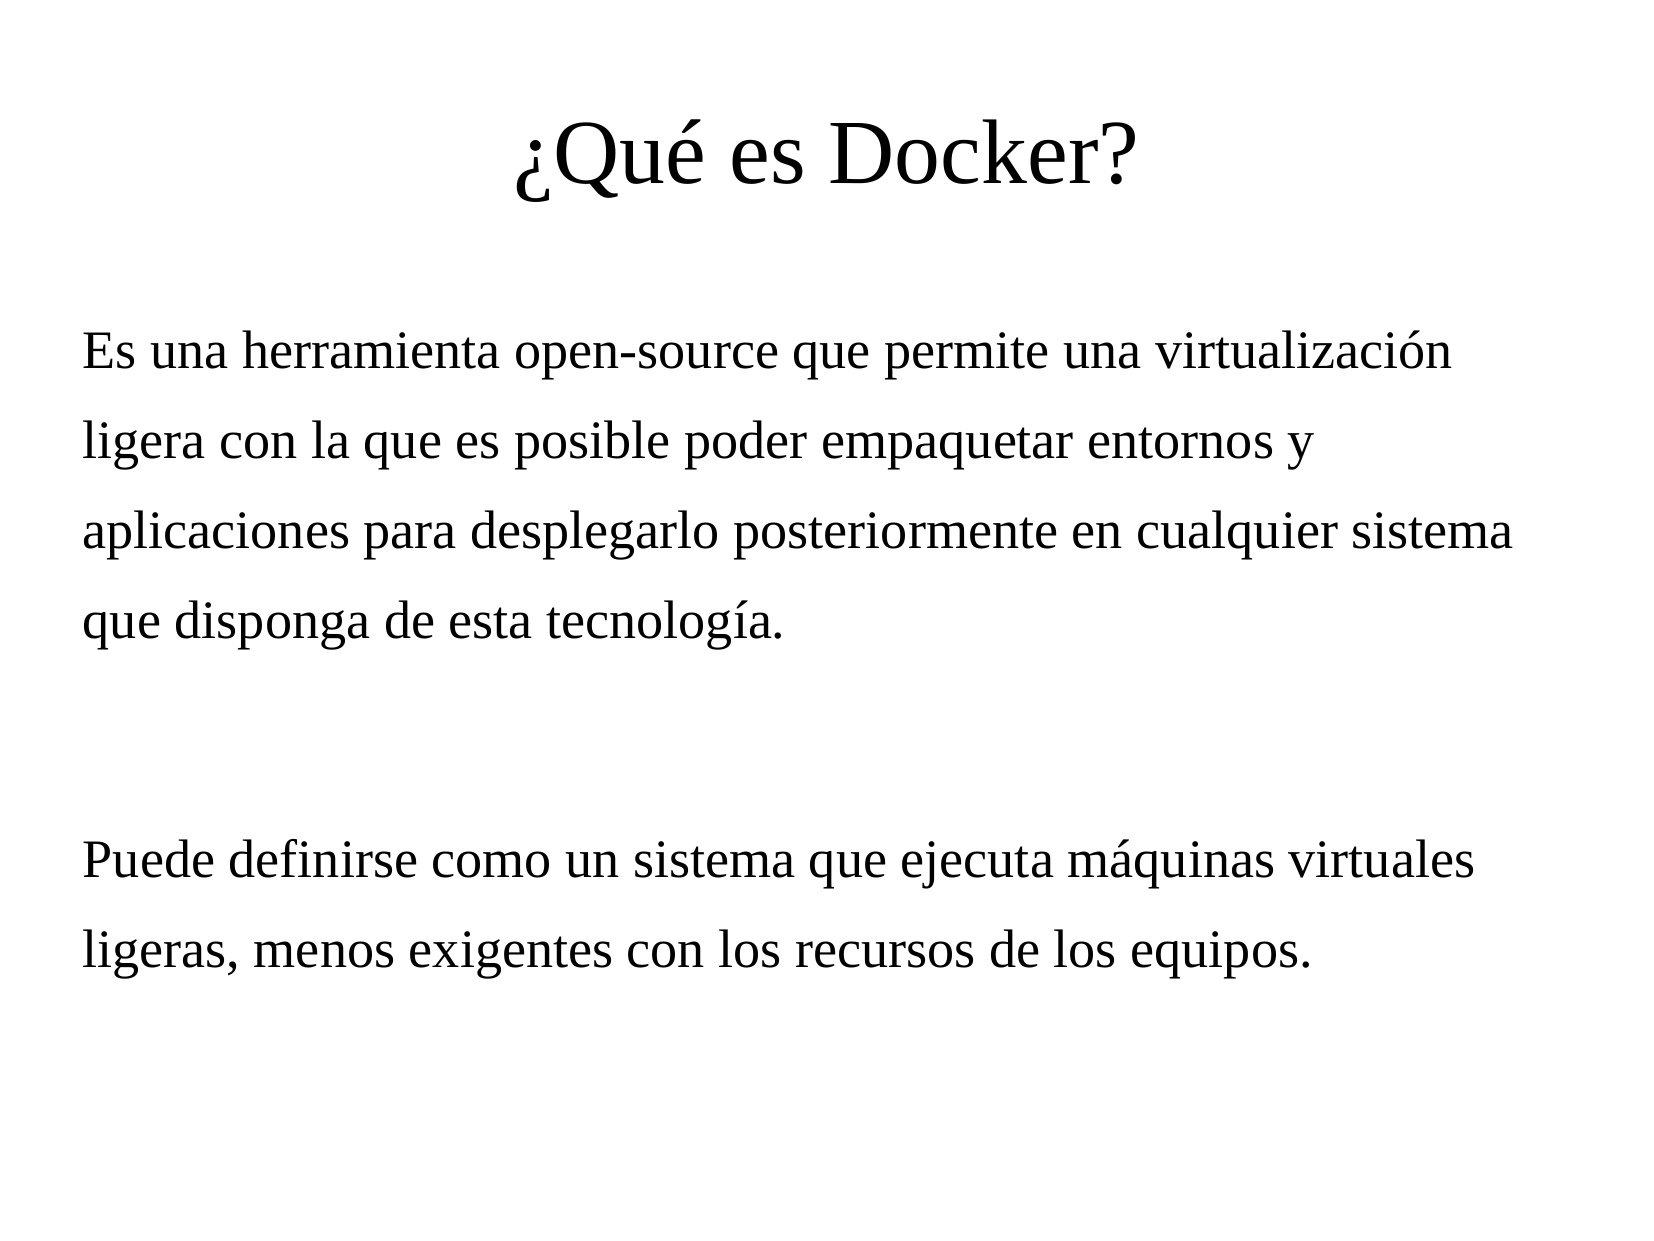

# ¿Qué es Docker?
Es una herramienta open-source que permite una virtualización ligera con la que es posible poder empaquetar entornos y aplicaciones para desplegarlo posteriormente en cualquier sistema que disponga de esta tecnología.
Puede definirse como un sistema que ejecuta máquinas virtuales ligeras, menos exigentes con los recursos de los equipos.